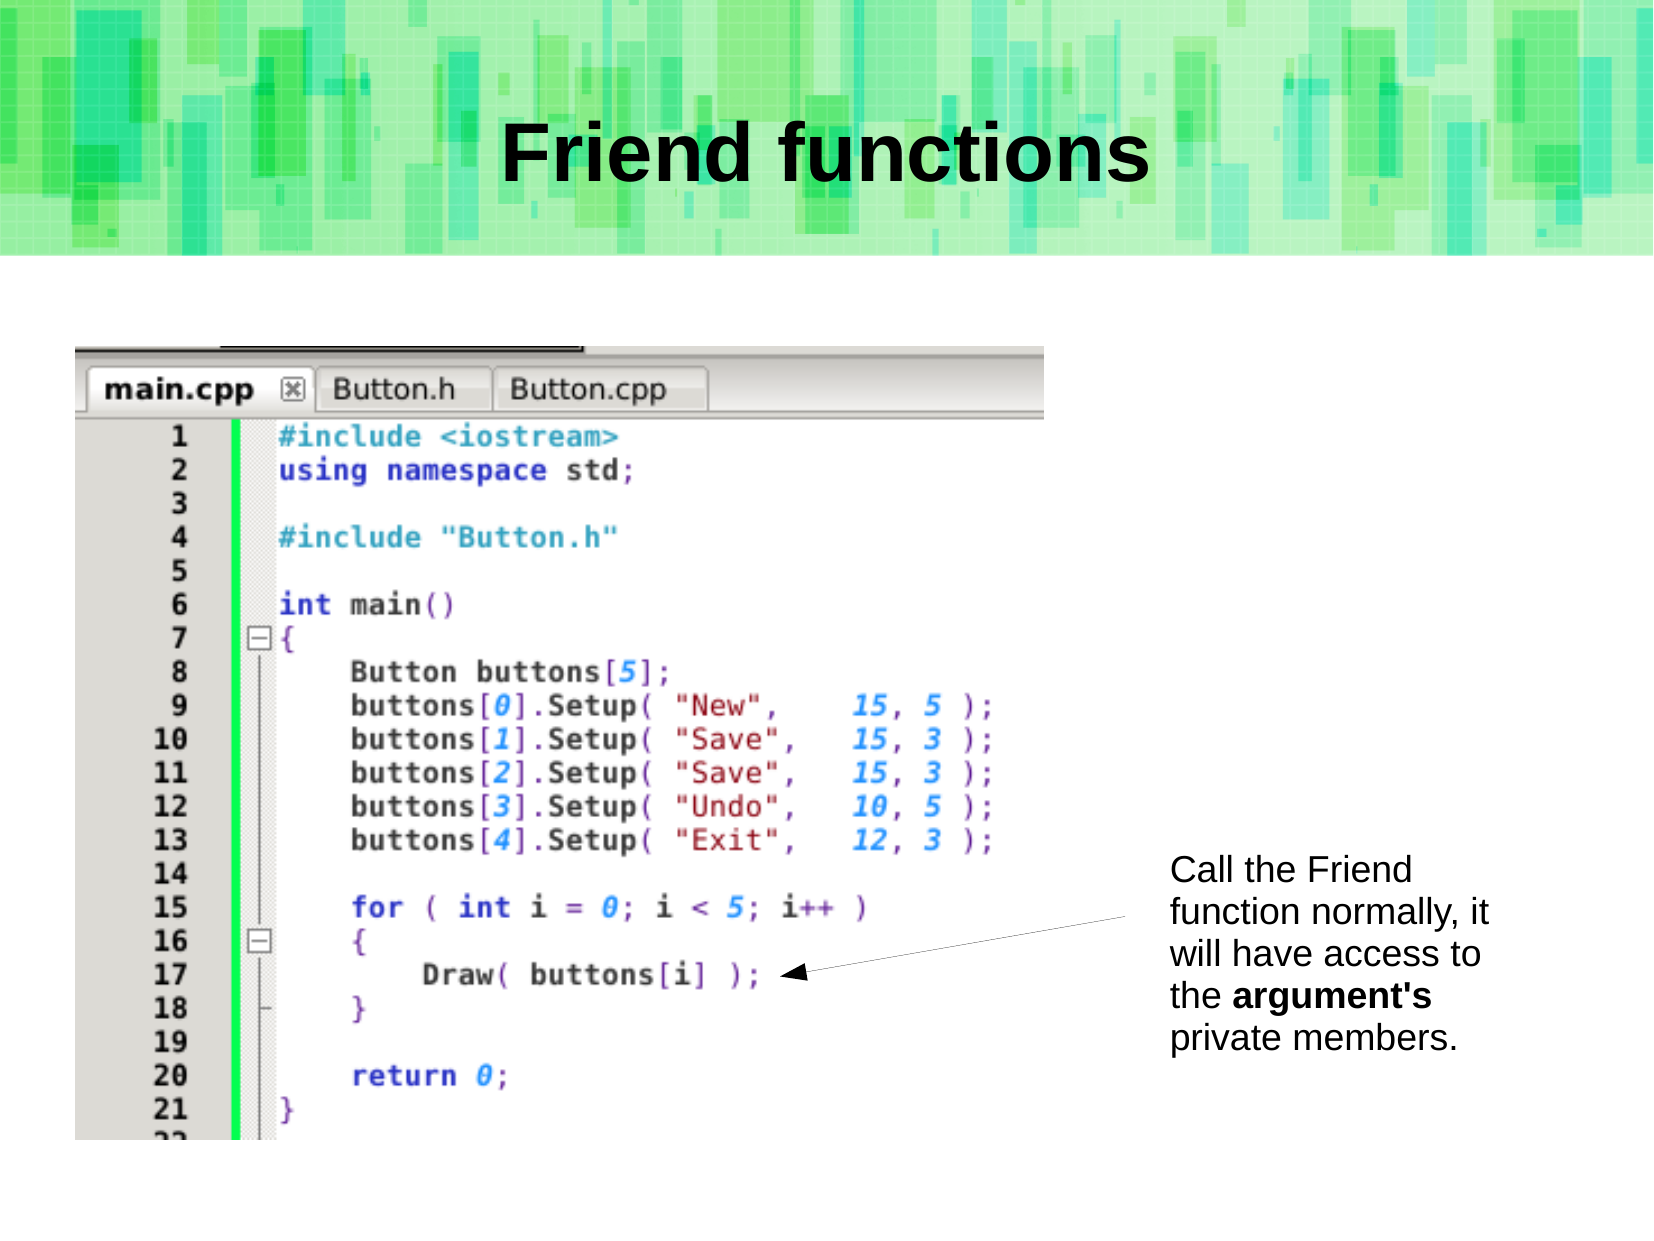

# Friend functions
Call the Friend function normally, it will have access to the argument's private members.